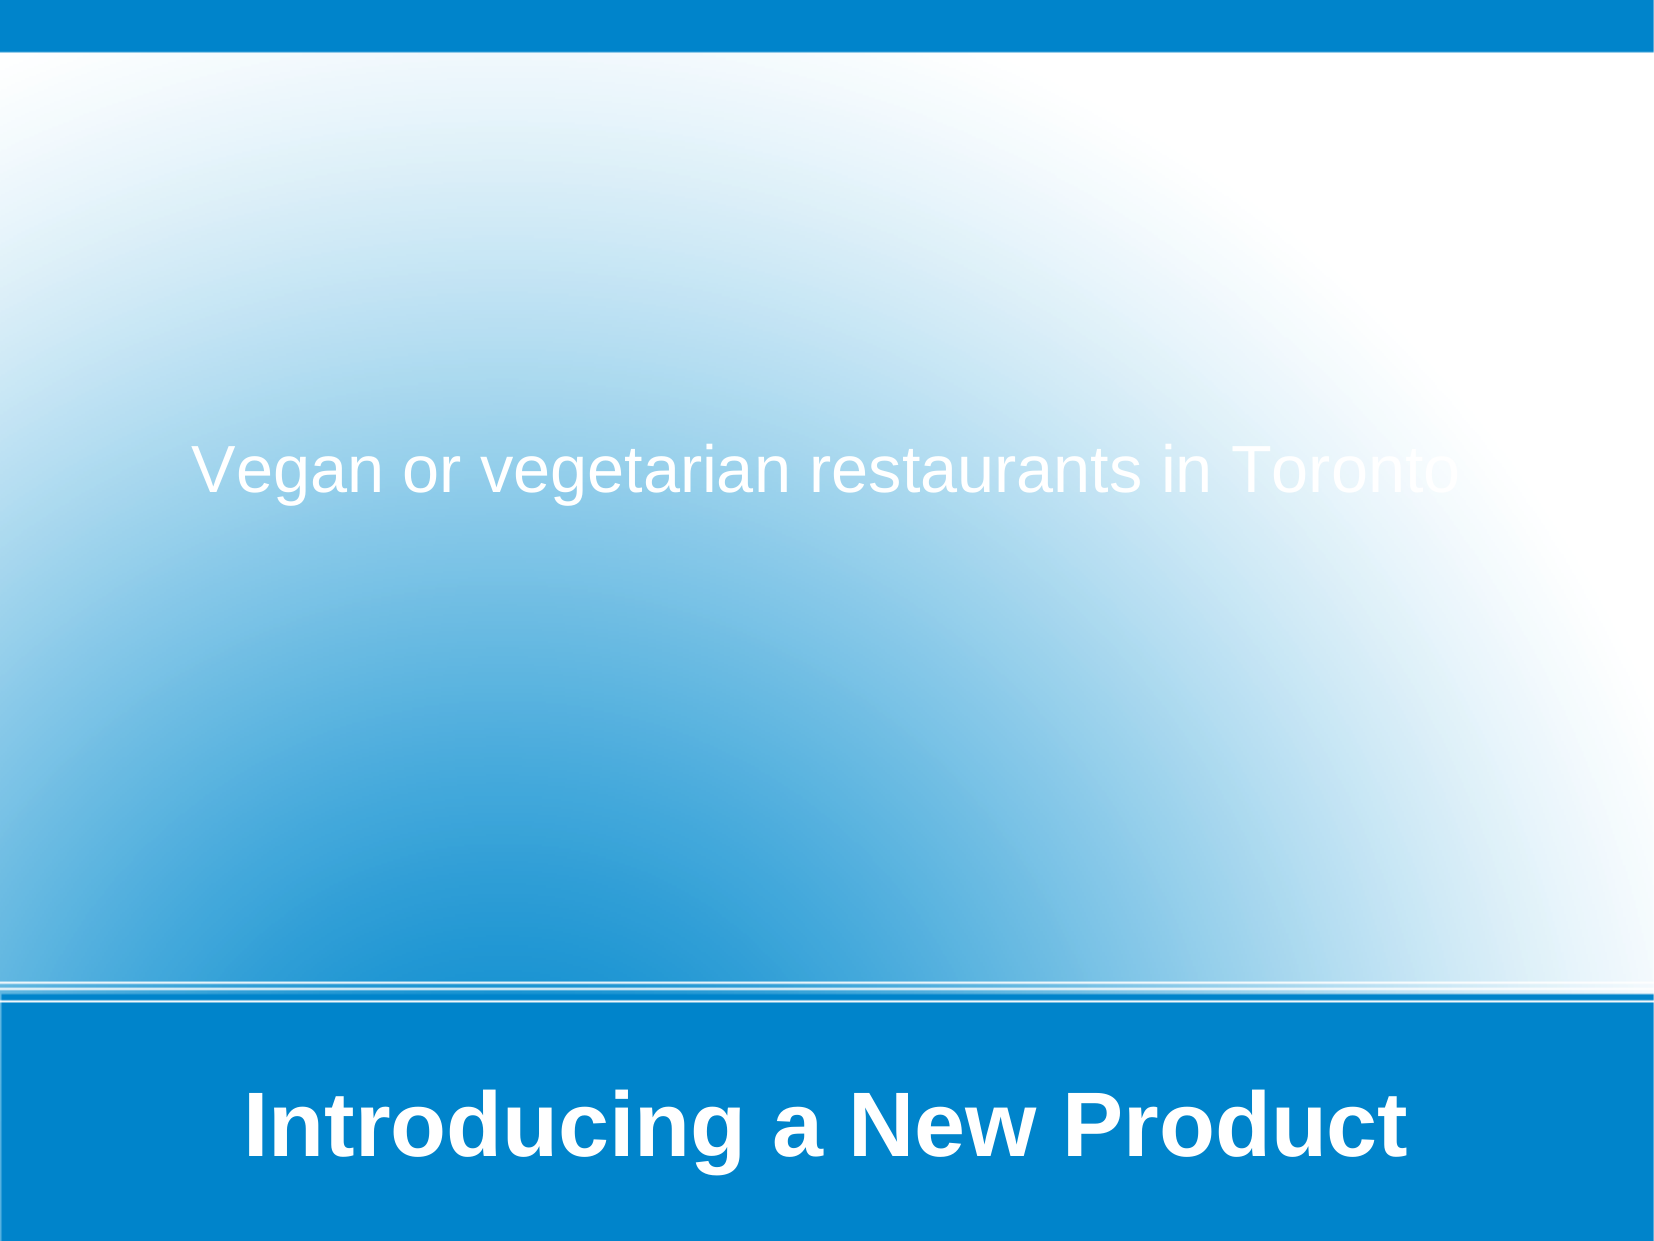

Vegan or vegetarian restaurants in Toronto
# Introducing a New Product